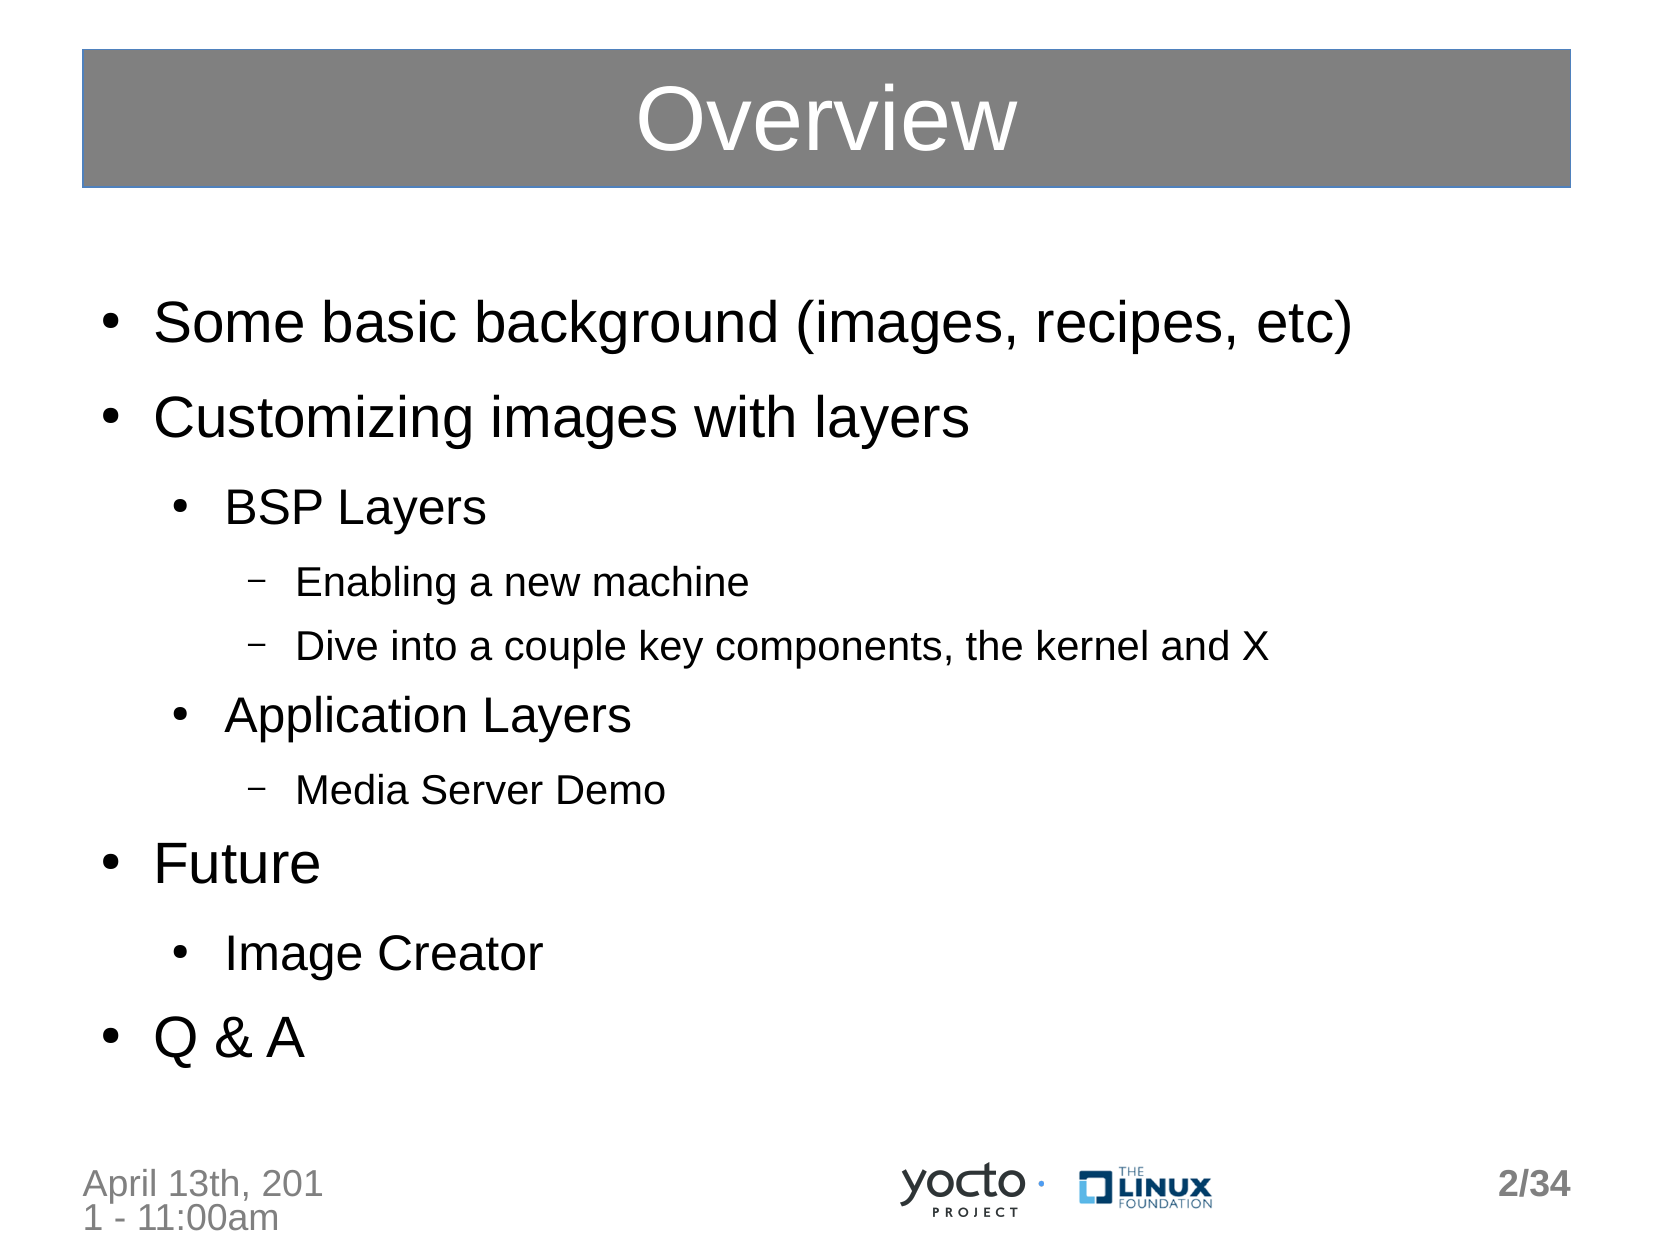

# Overview
Some basic background (images, recipes, etc)
Customizing images with layers
BSP Layers
Enabling a new machine
Dive into a couple key components, the kernel and X
Application Layers
Media Server Demo
Future
Image Creator
Q & A
April 13th, 2011 - 11:00am
2